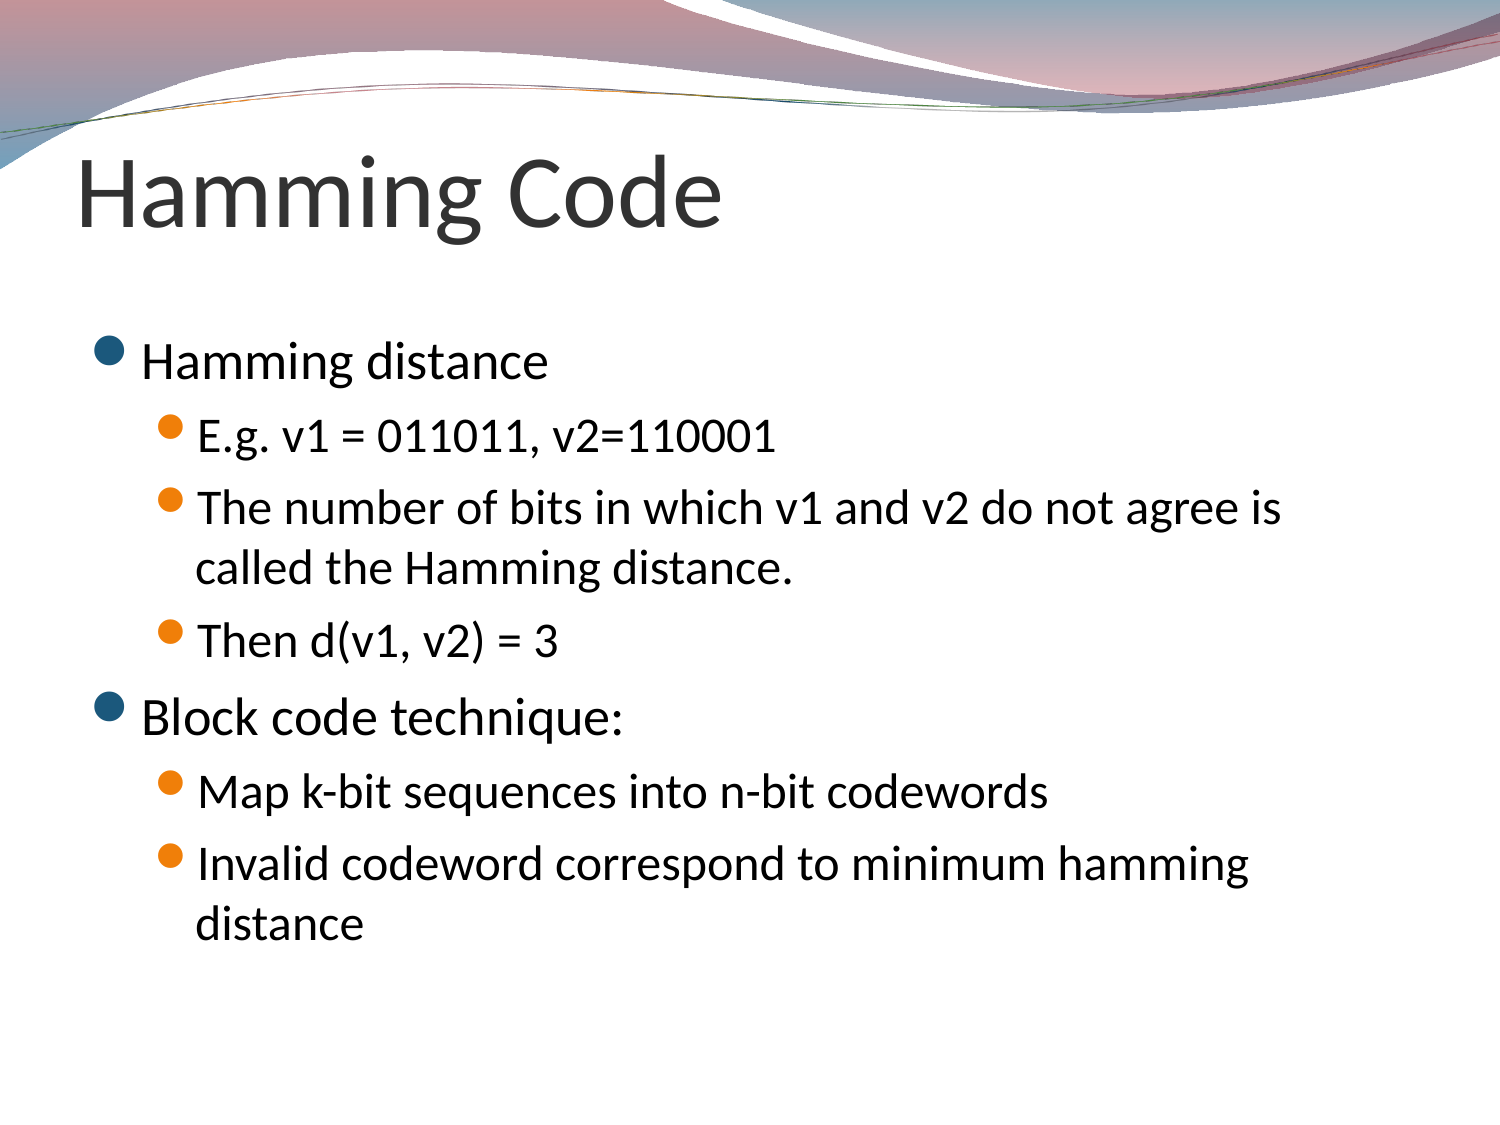

# Hamming Code
Hamming distance
E.g. v1 = 011011, v2=110001
The number of bits in which v1 and v2 do not agree is called the Hamming distance.
Then d(v1, v2) = 3
Block code technique:
Map k-bit sequences into n-bit codewords
Invalid codeword correspond to minimum hamming distance